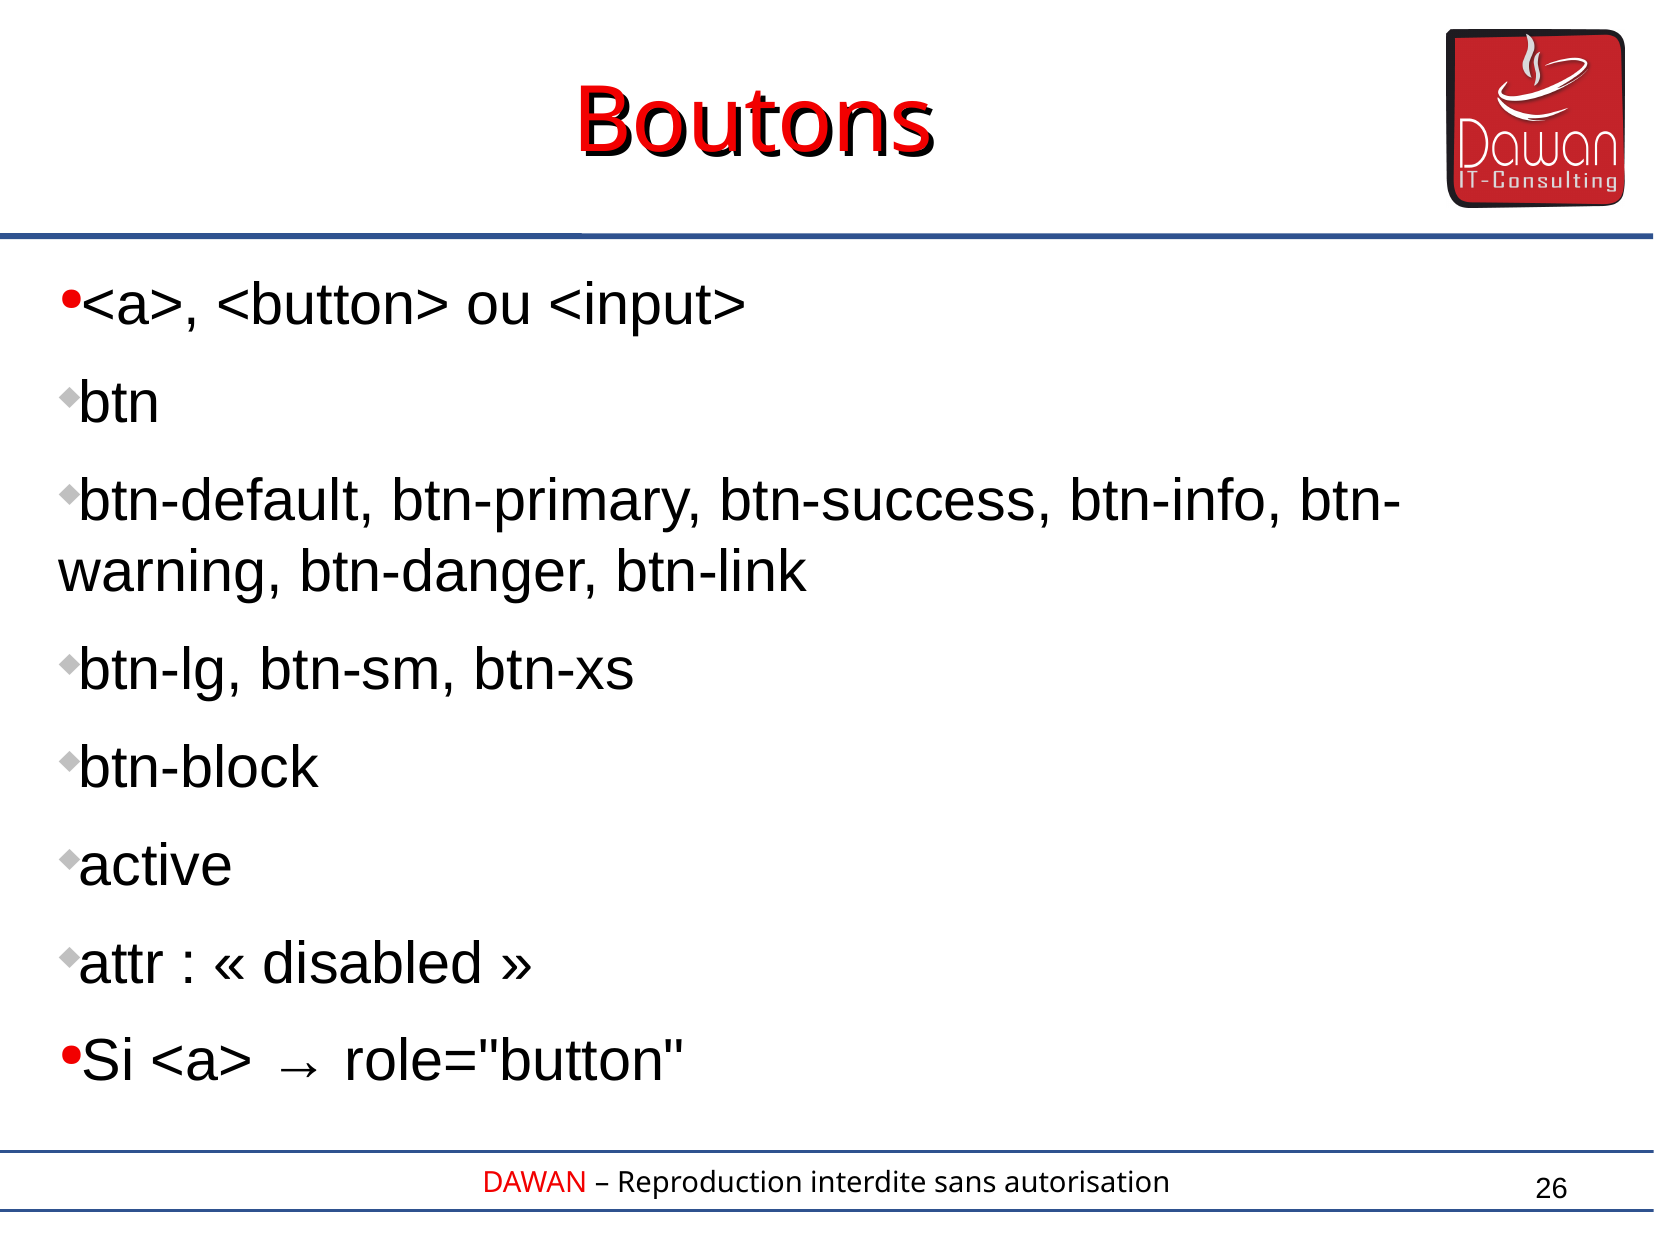

# Boutons
<a>, <button> ou <input>
btn
btn-default, btn-primary, btn-success, btn-info, btn-warning, btn-danger, btn-link
btn-lg, btn-sm, btn-xs
btn-block
active
attr : « disabled »
Si <a> → role="button"